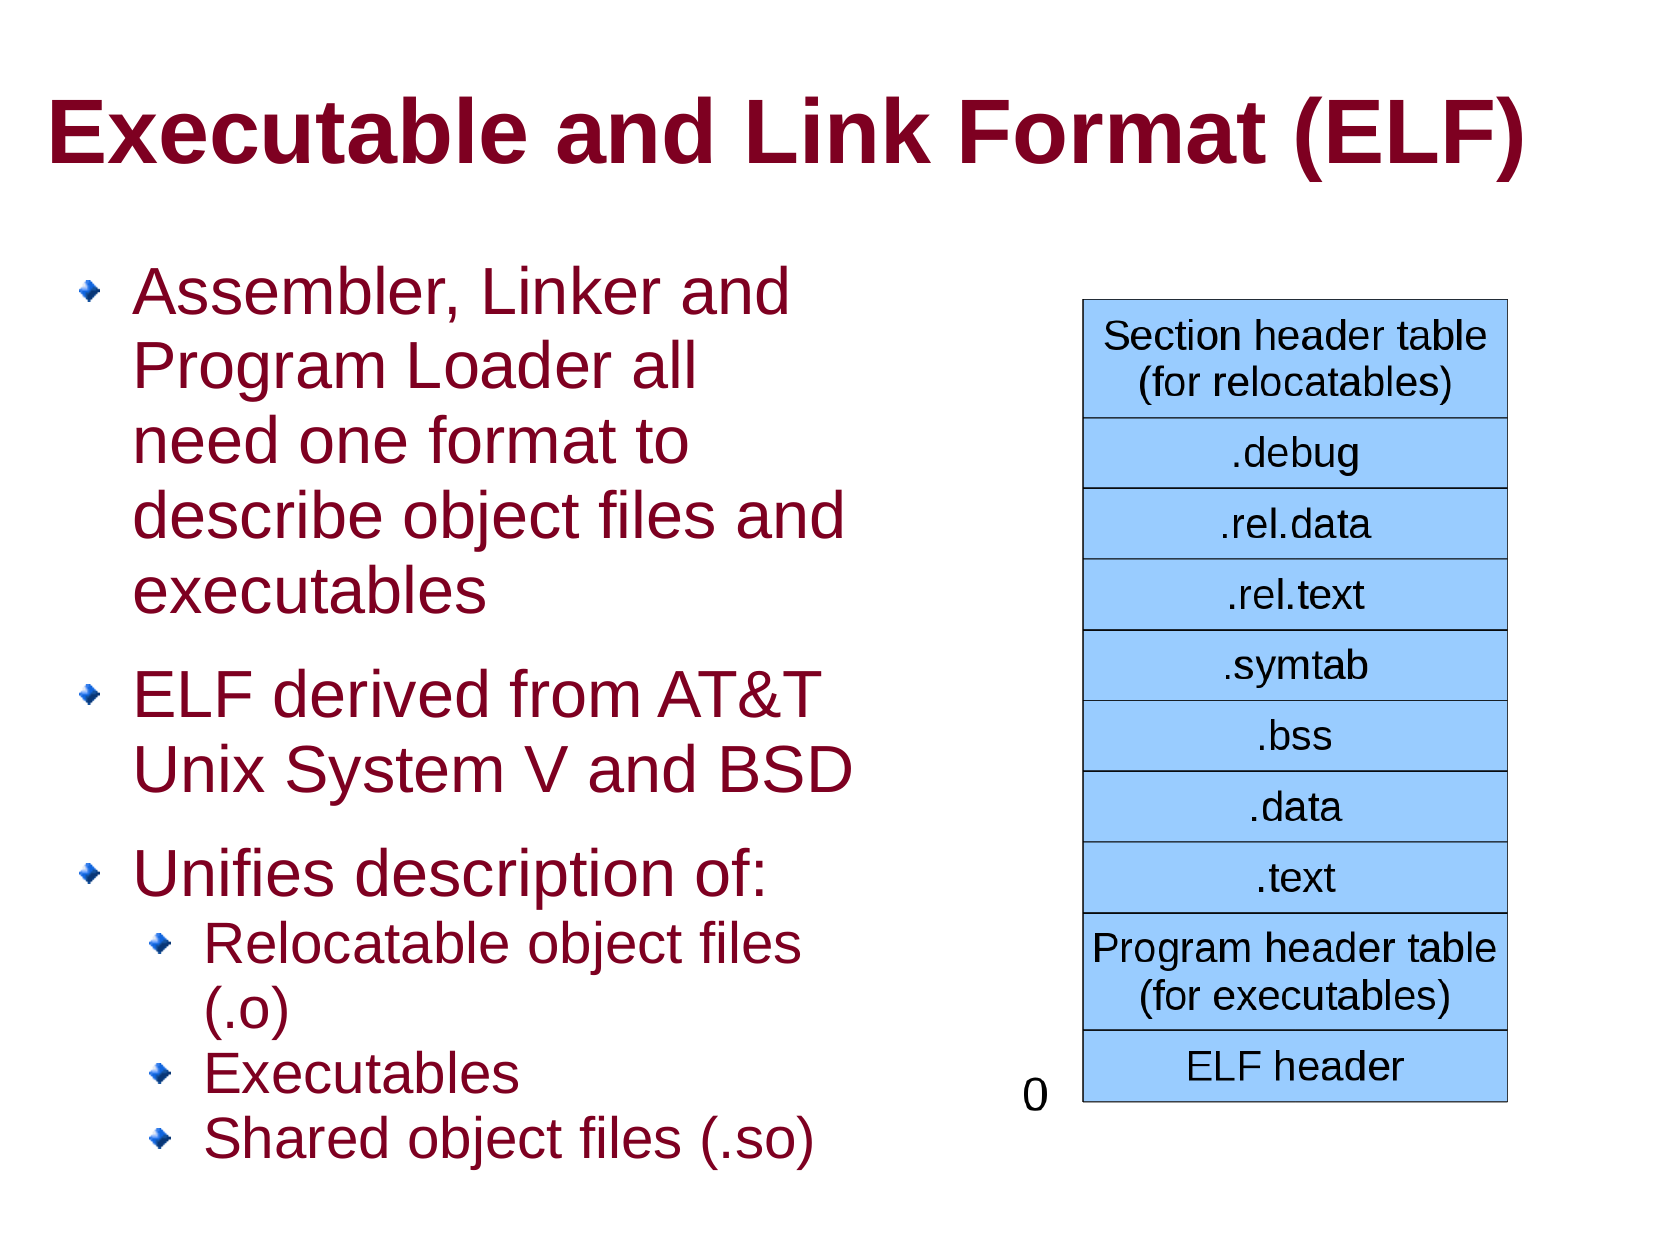

# Executable and Link Format (ELF)
Assembler, Linker and Program Loader all need one format to describe object files and executables
ELF derived from AT&T Unix System V and BSD
Unifies description of:
Relocatable object files (.o)
Executables
Shared object files (.so)